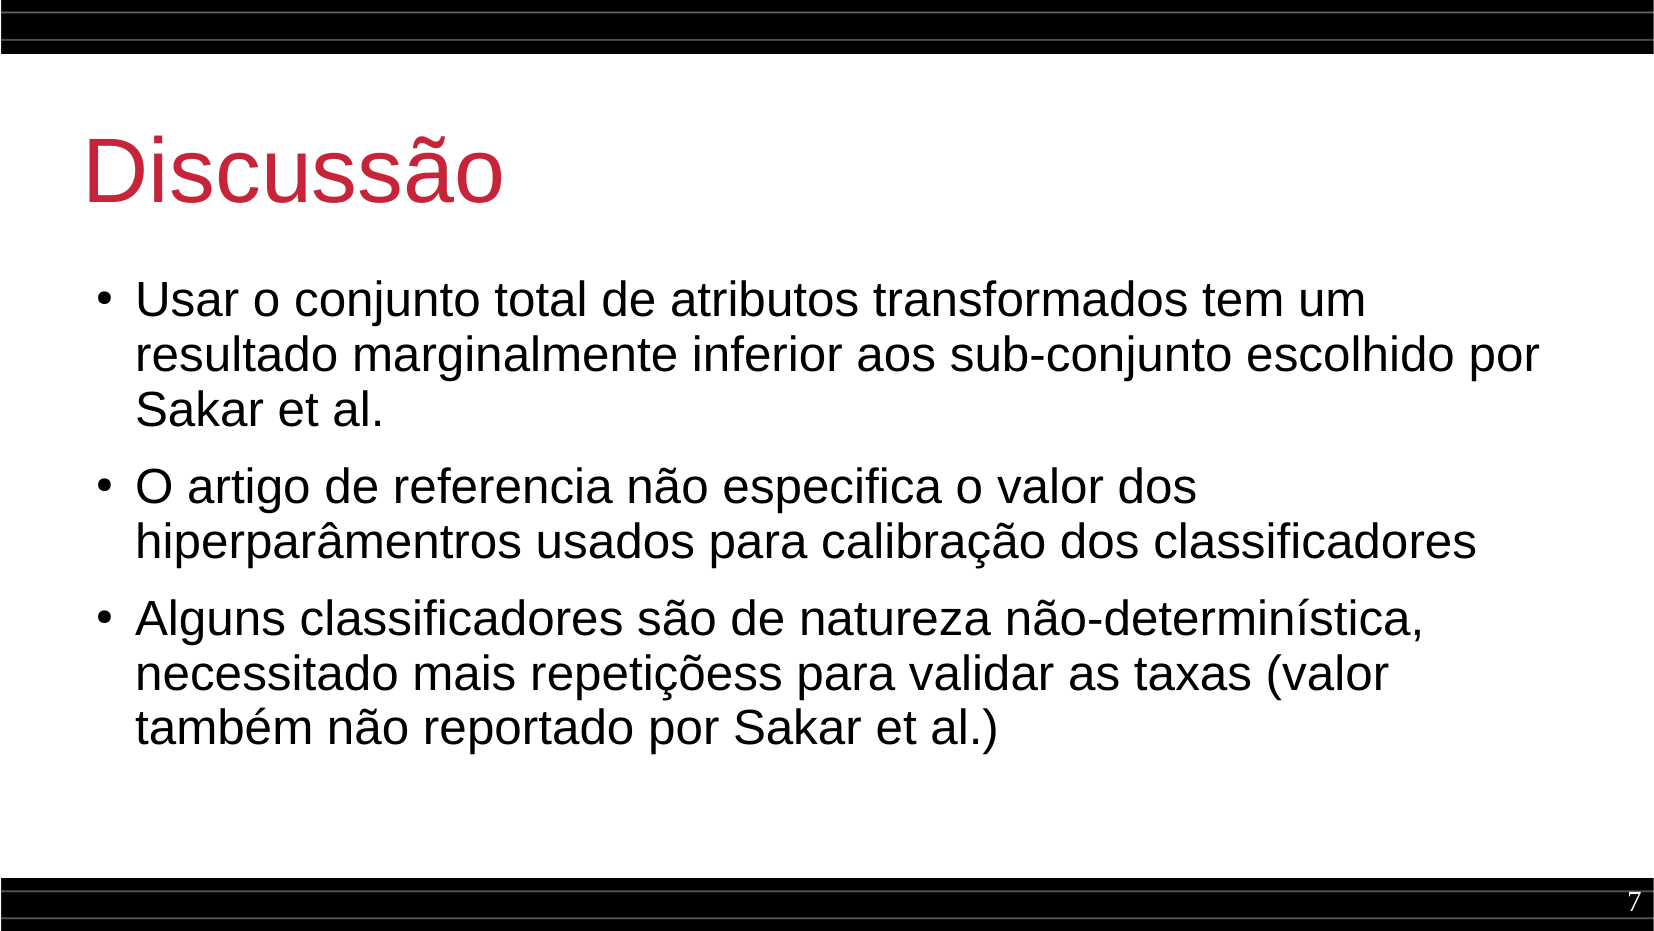

# Discussão
Usar o conjunto total de atributos transformados tem um resultado marginalmente inferior aos sub-conjunto escolhido por Sakar et al.
O artigo de referencia não especifica o valor dos hiperparâmentros usados para calibração dos classificadores
Alguns classificadores são de natureza não-determinística, necessitado mais repetiçõess para validar as taxas (valor também não reportado por Sakar et al.)